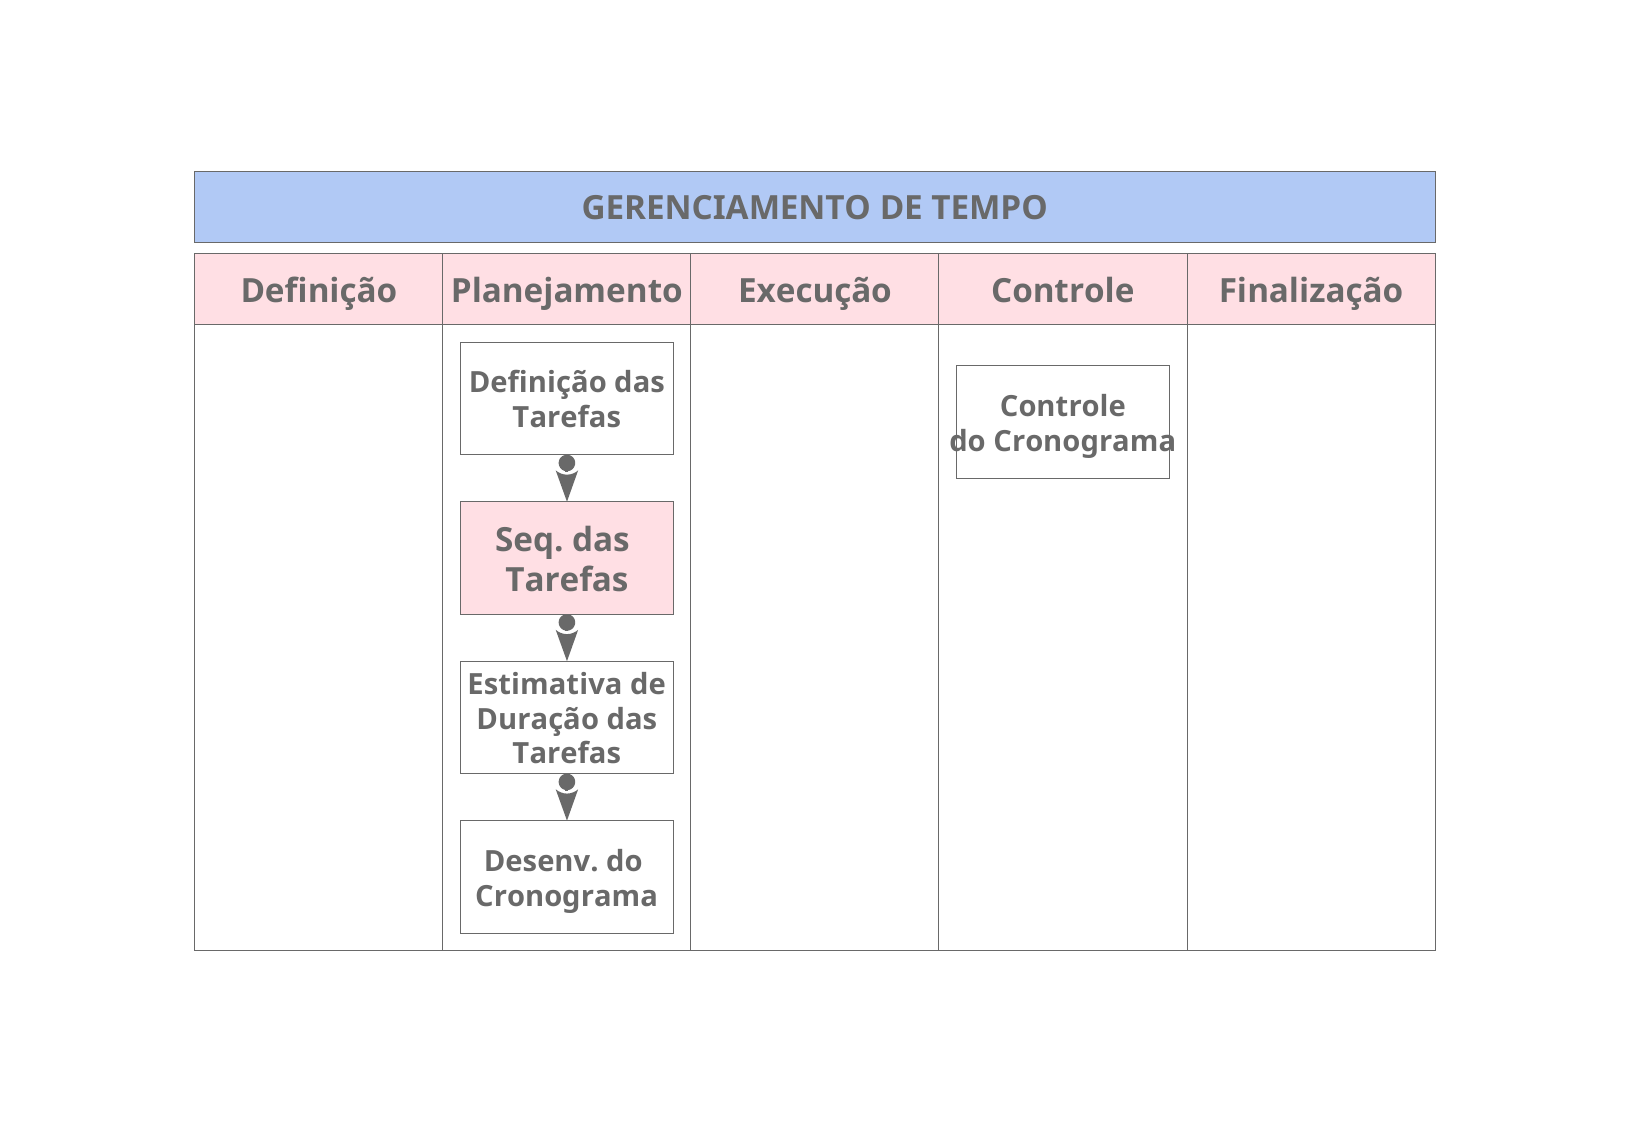

GERENCIAMENTO DE TEMPO
Definição
Planejamento
Execução
Controle
Finalização
Definição das
Tarefas
Controle
do Cronograma
Seq. das
Tarefas
Estimativa de
Duração das
Tarefas
Desenv. do
Cronograma